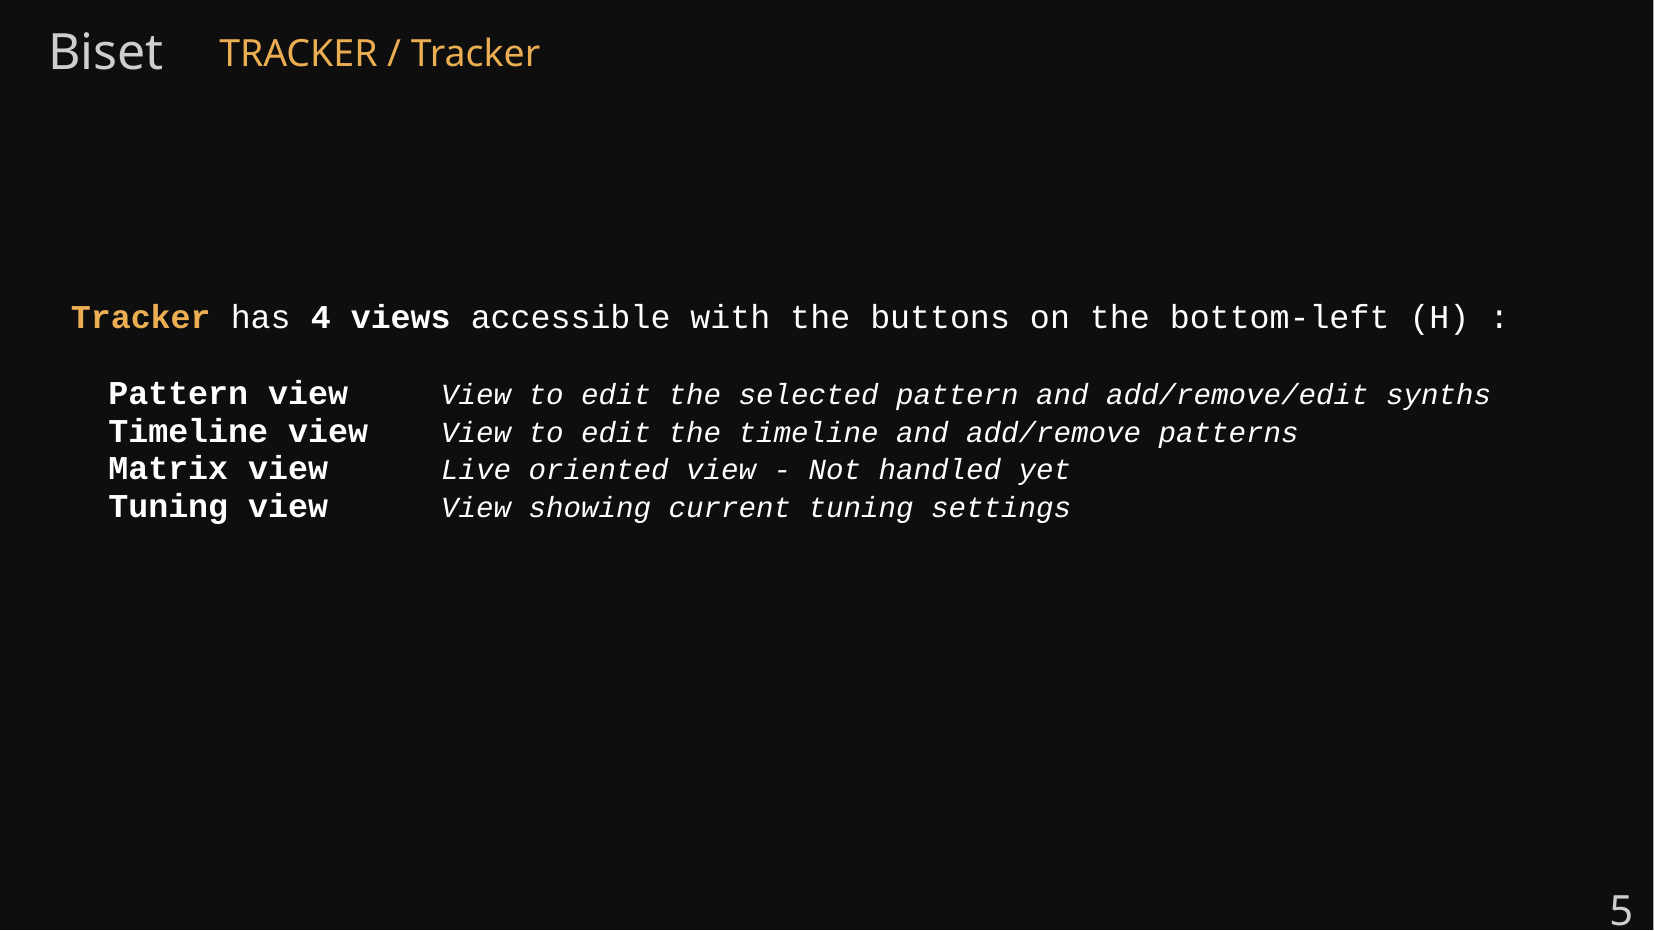

Biset
TRACKER / Tracker
# Tracker has 4 views accessible with the buttons on the bottom-left (H) :
Pattern view		View to edit the selected pattern and add/remove/edit synths
Timeline view	View to edit the timeline and add/remove patterns
Matrix view		Live oriented view - Not handled yet
Tuning view		View showing current tuning settings
5